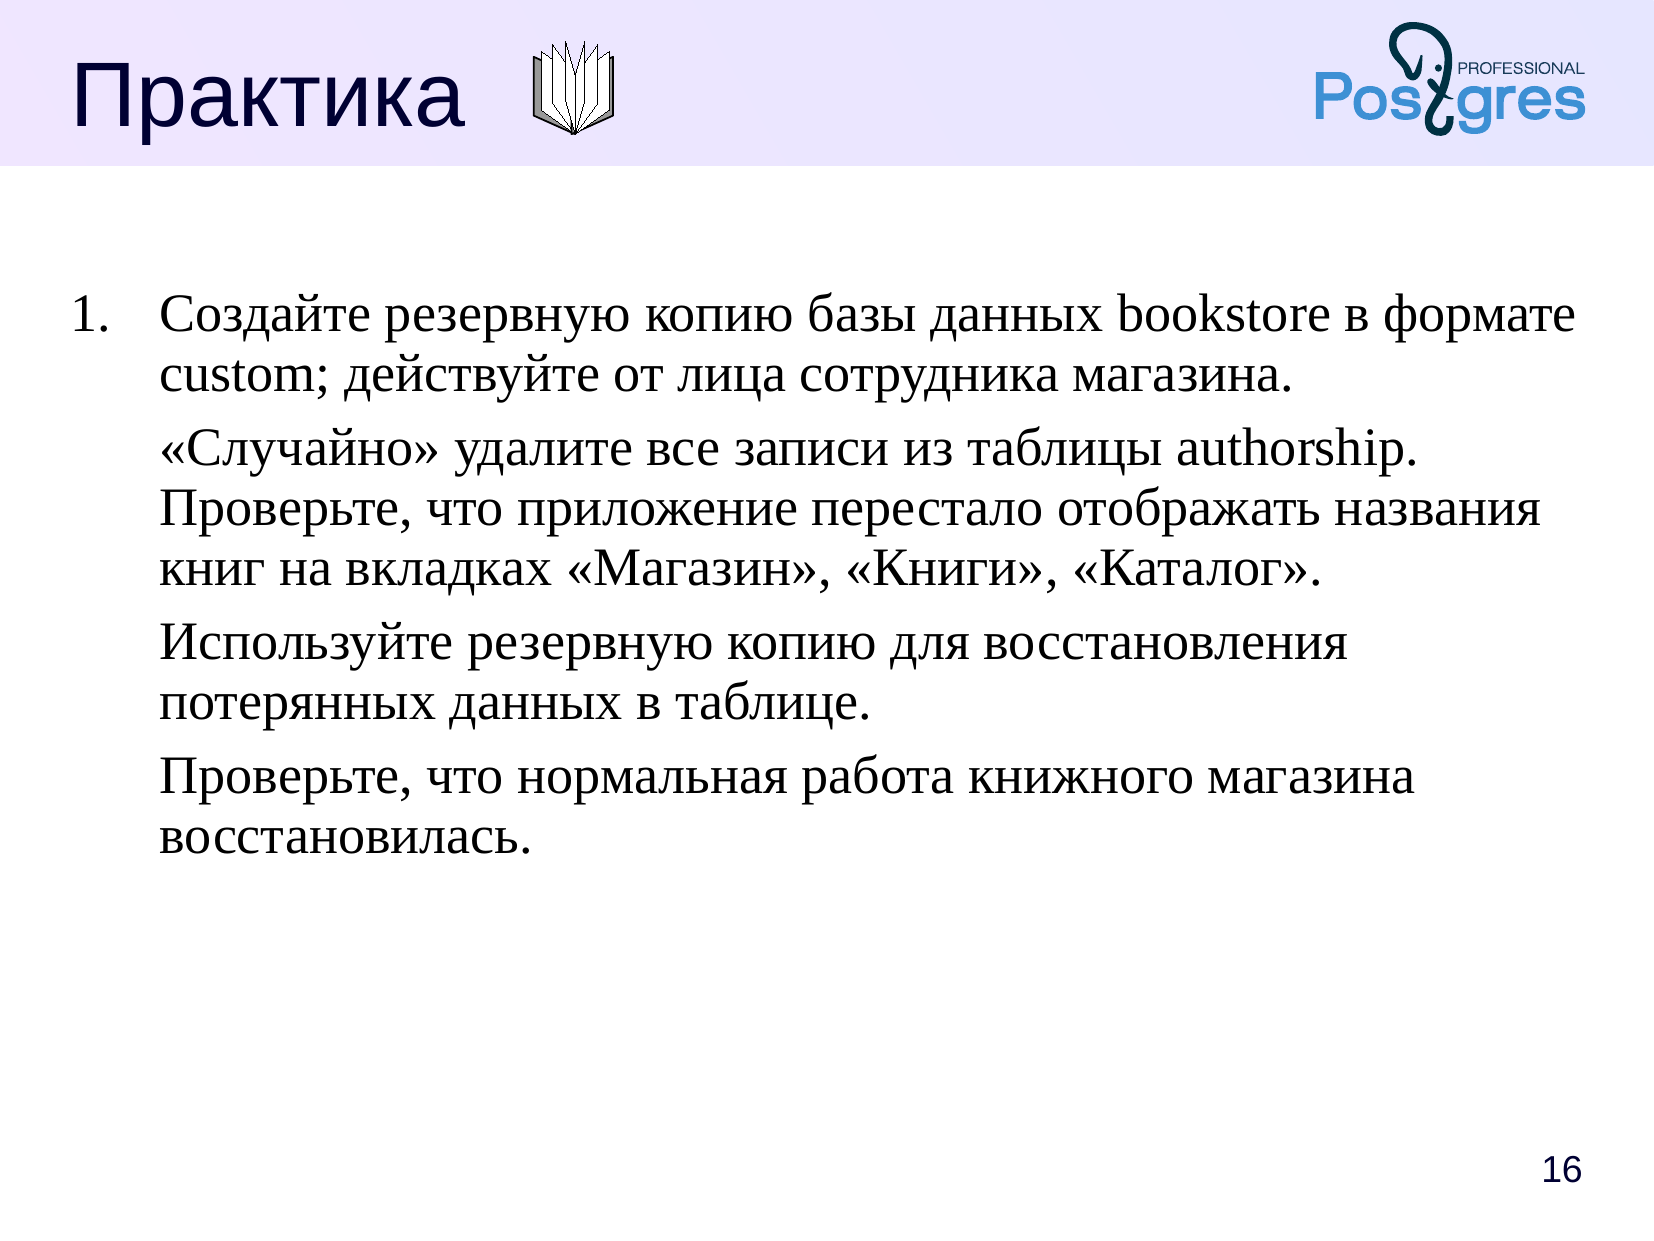

# Практика
Создайте резервную копию базы данных bookstore в формате custom; действуйте от лица сотрудника магазина.
«Случайно» удалите все записи из таблицы authorship. Проверьте, что приложение перестало отображать названия книг на вкладках «Магазин», «Книги», «Каталог».
Используйте резервную копию для восстановления потерянных данных в таблице.
Проверьте, что нормальная работа книжного магазина восстановилась.